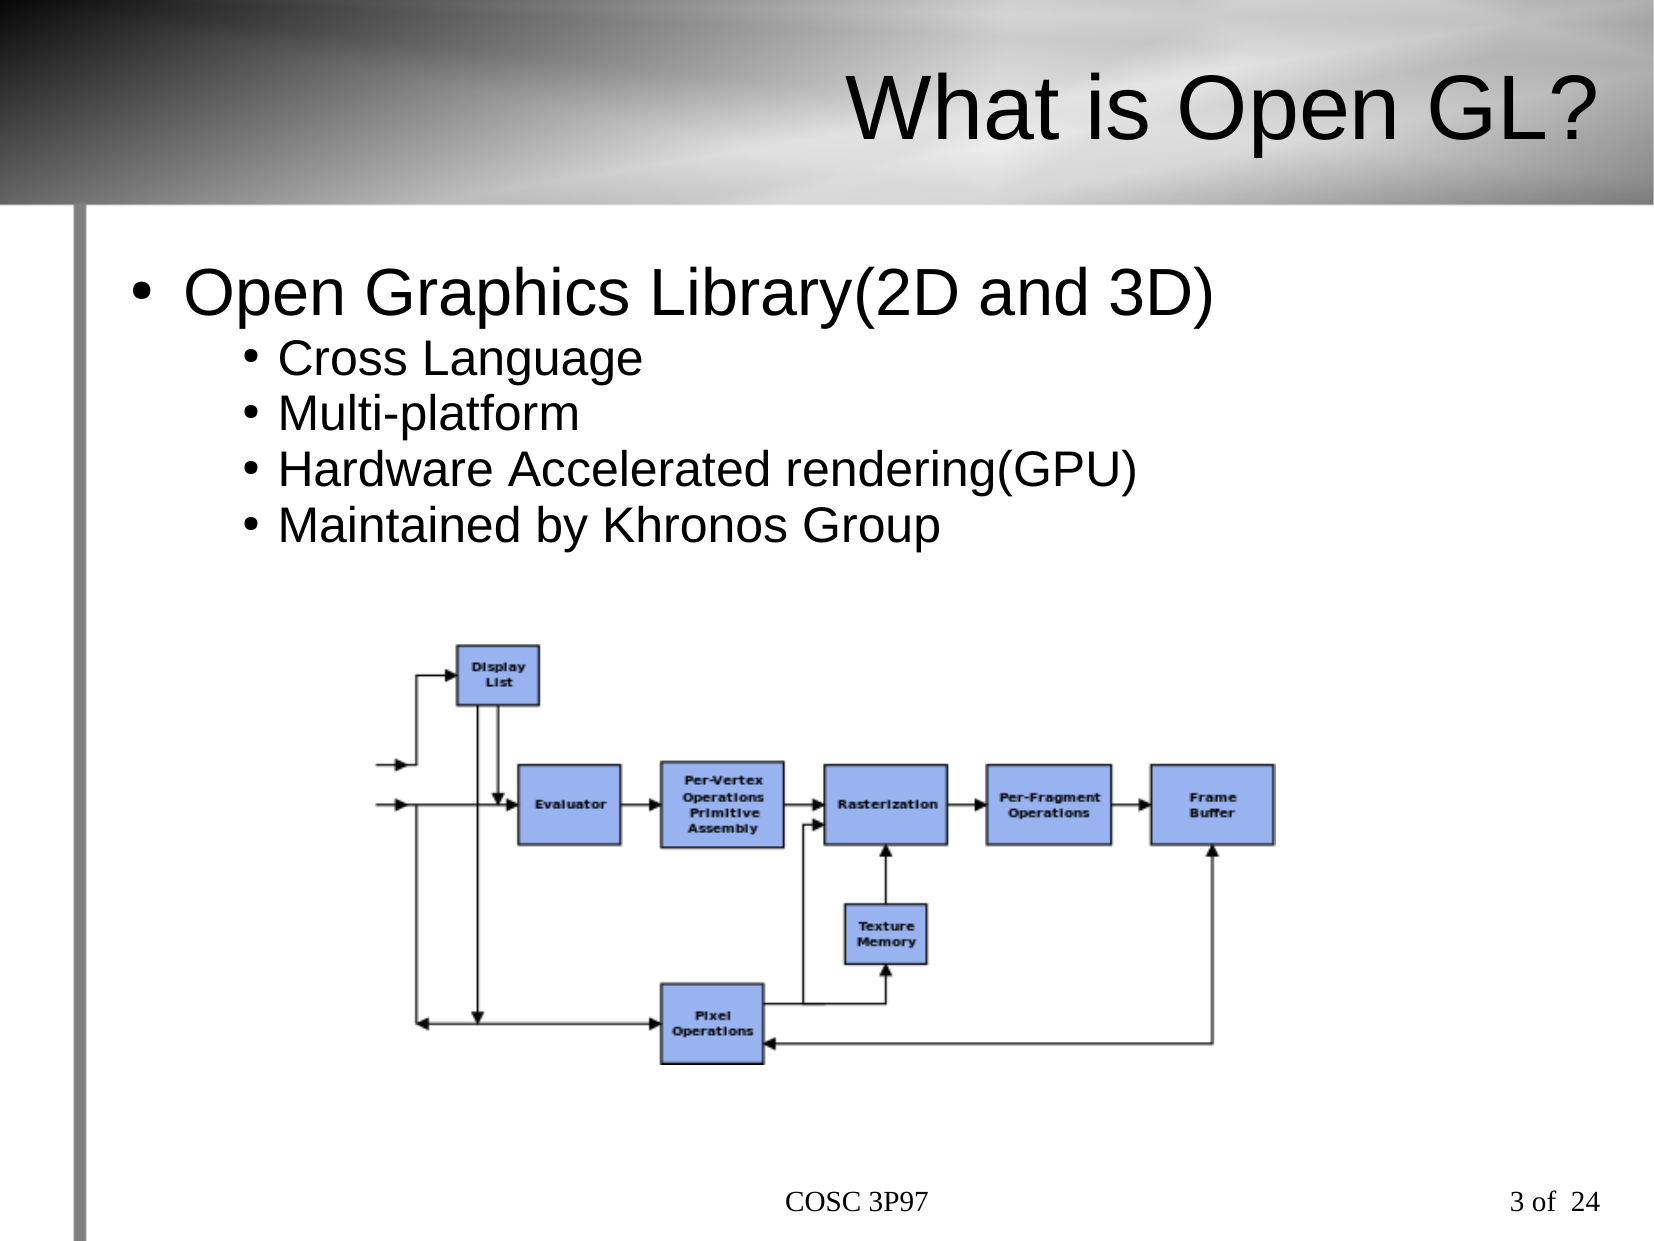

# What is Open GL?
Open Graphics Library(2D and 3D)
Cross Language
Multi-platform
Hardware Accelerated rendering(GPU)
Maintained by Khronos Group
COSC 3P97
3